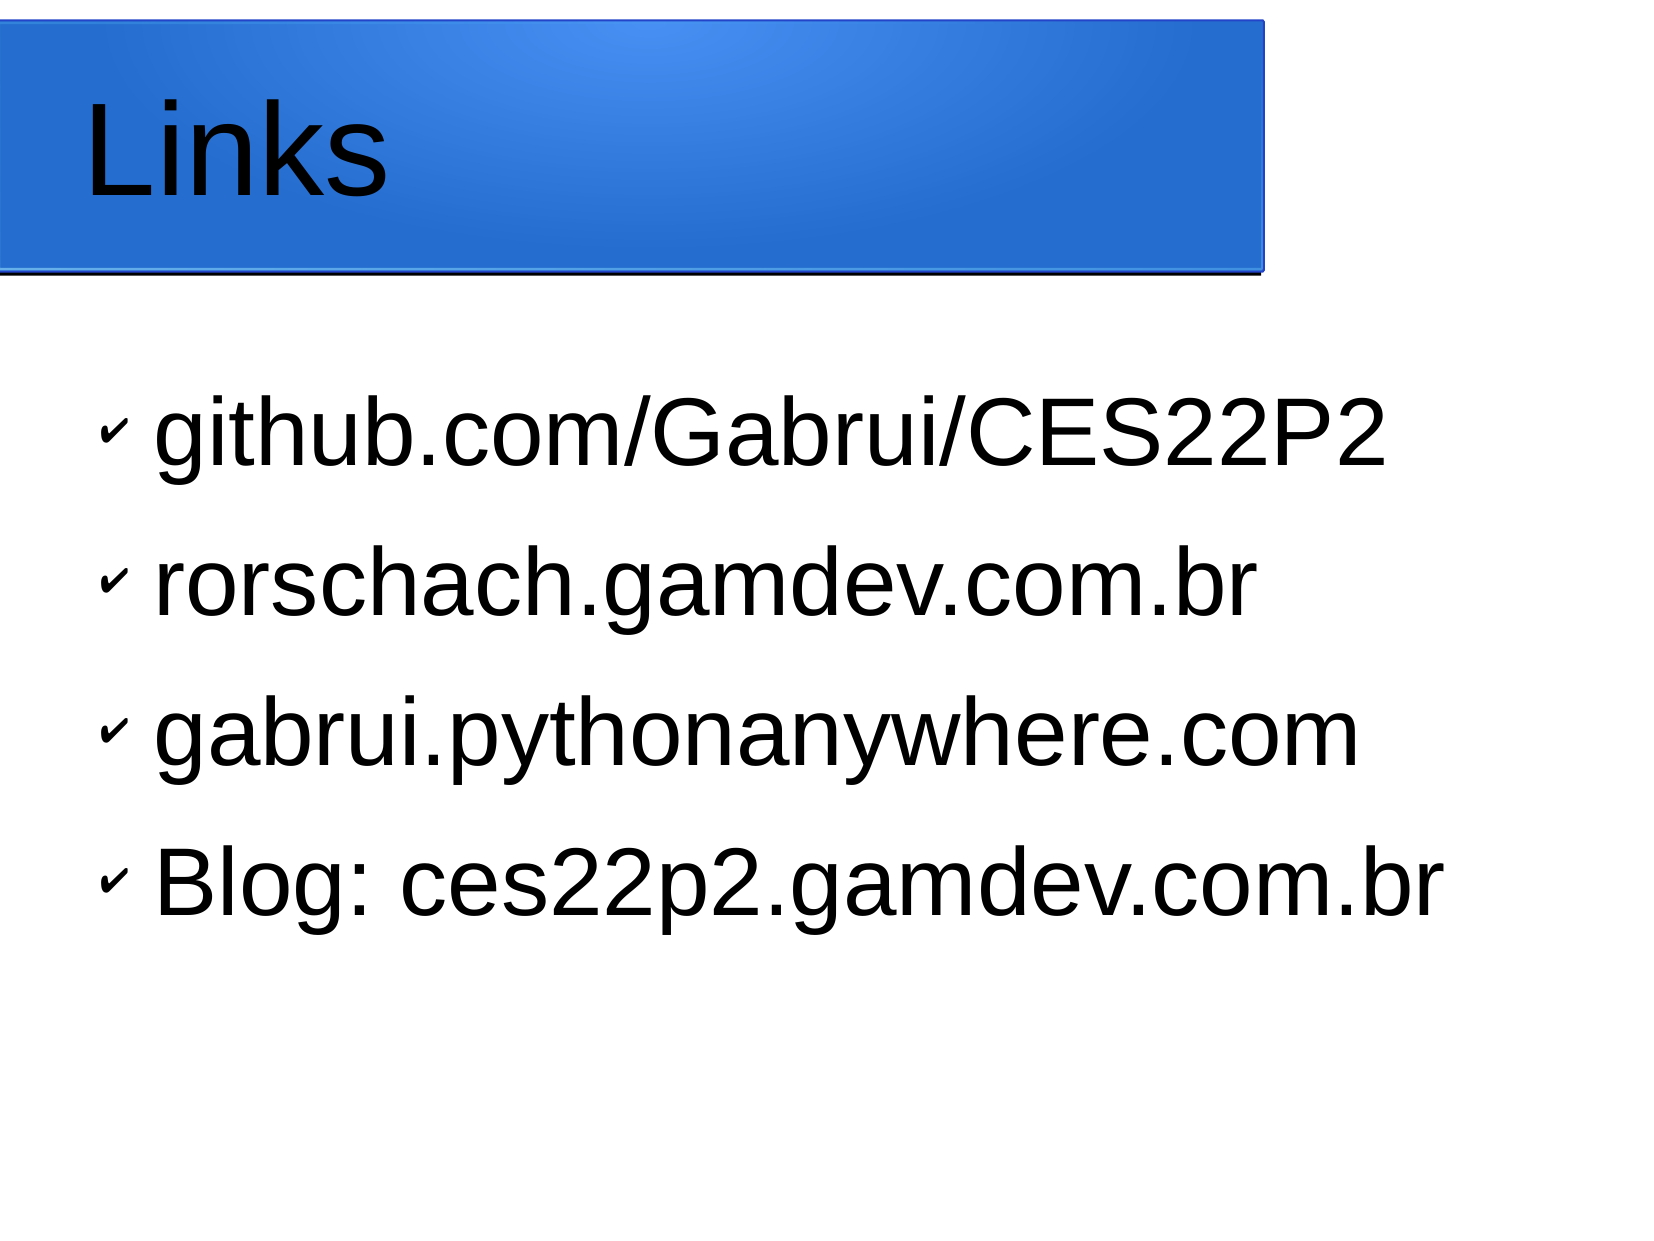

# Links
github.com/Gabrui/CES22P2
rorschach.gamdev.com.br
gabrui.pythonanywhere.com
Blog: ces22p2.gamdev.com.br